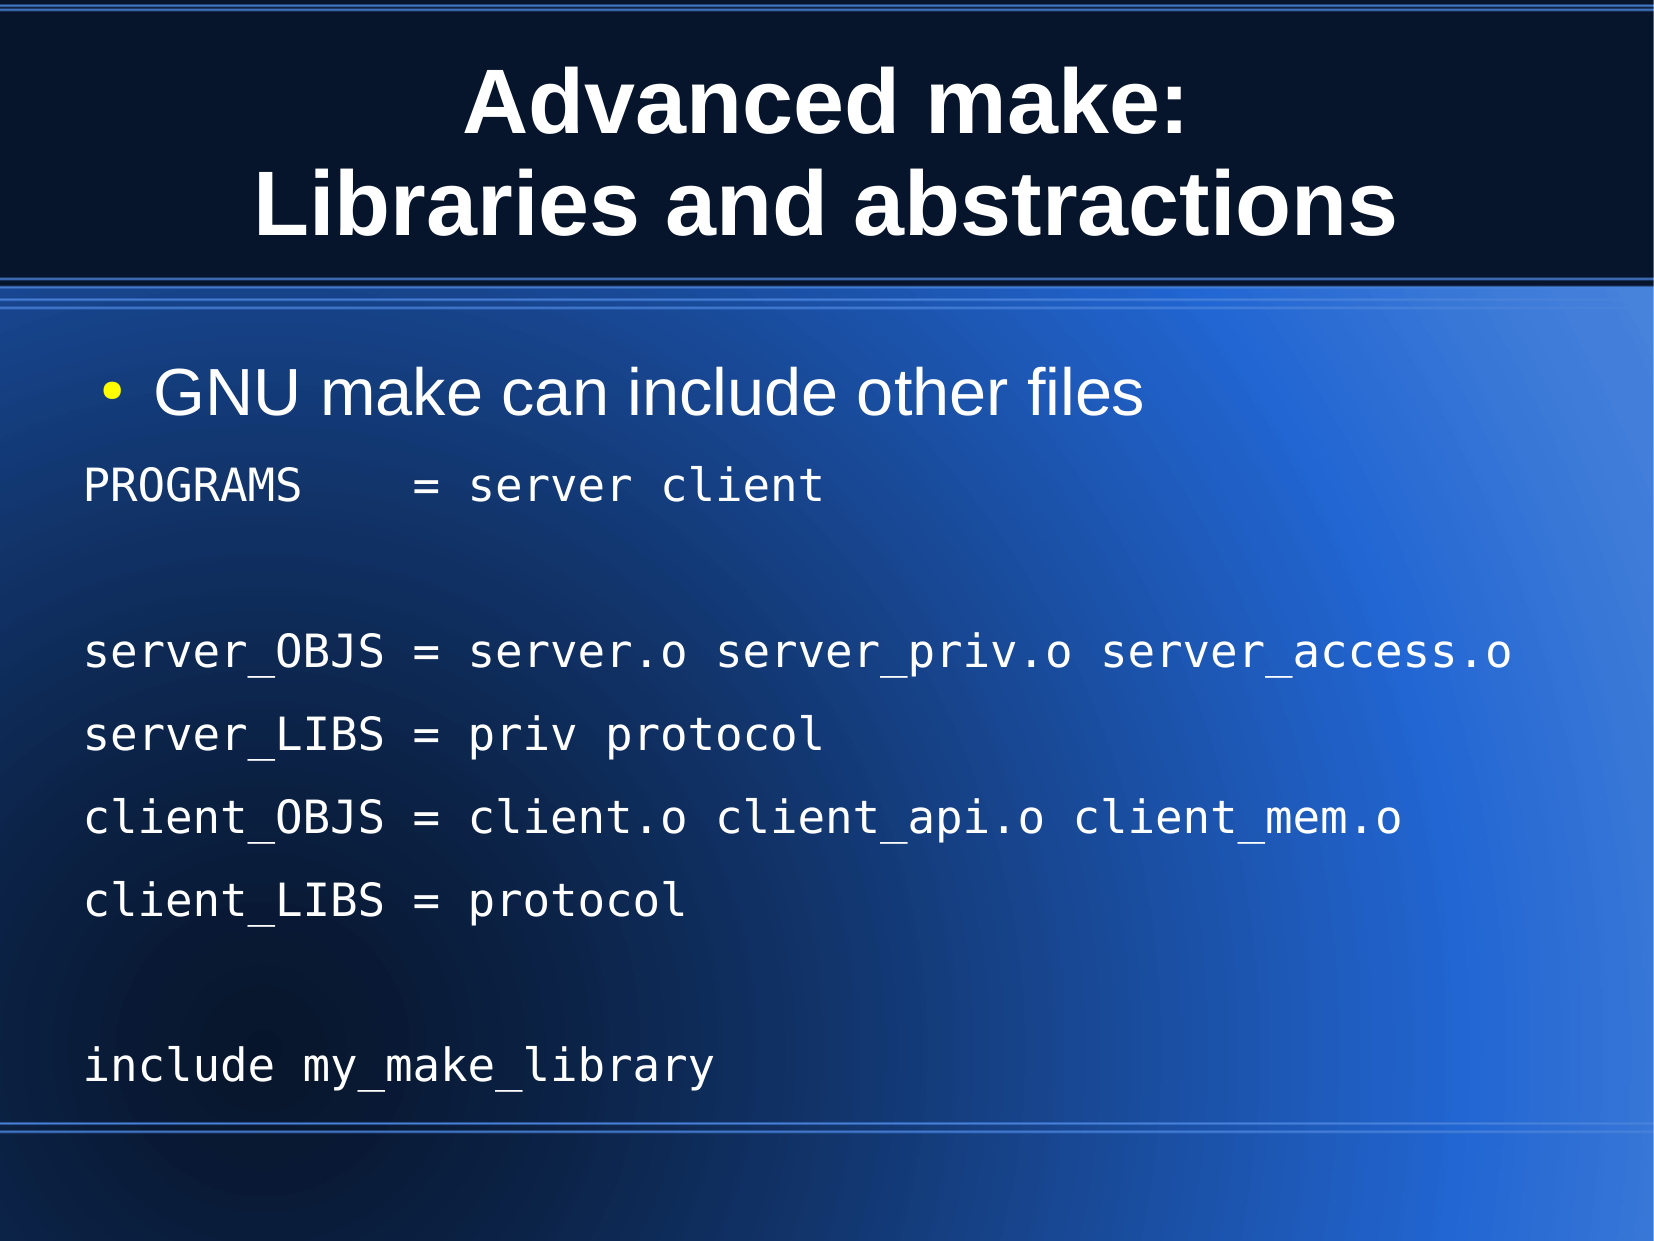

# Advanced make: Libraries and abstractions
GNU make can include other files
PROGRAMS = server client
server_OBJS = server.o server_priv.o server_access.o
server_LIBS = priv protocol
client_OBJS = client.o client_api.o client_mem.o
client_LIBS = protocol
include my_make_library